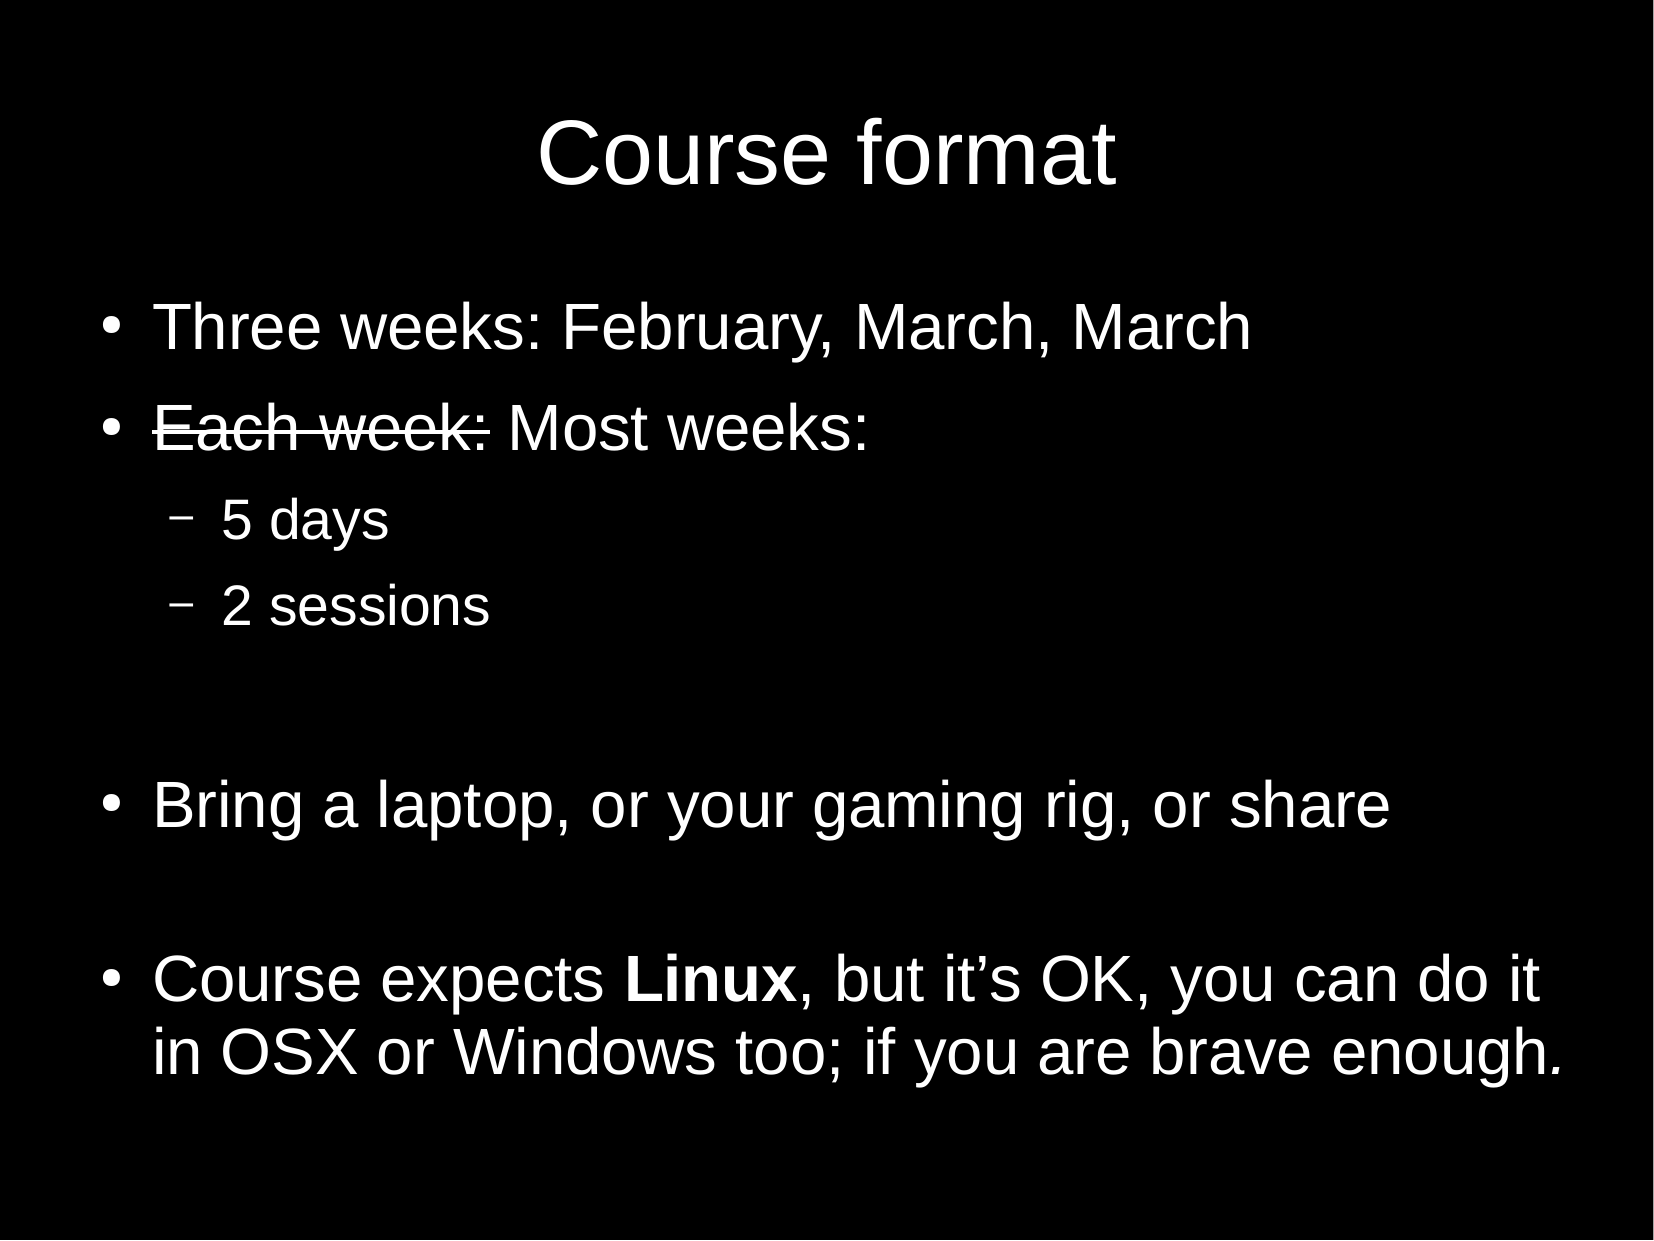

# Course format
Three weeks: February, March, March
Each week: Most weeks:
5 days
2 sessions
Bring a laptop, or your gaming rig, or share
Course expects Linux, but it’s OK, you can do it in OSX or Windows too; if you are brave enough.